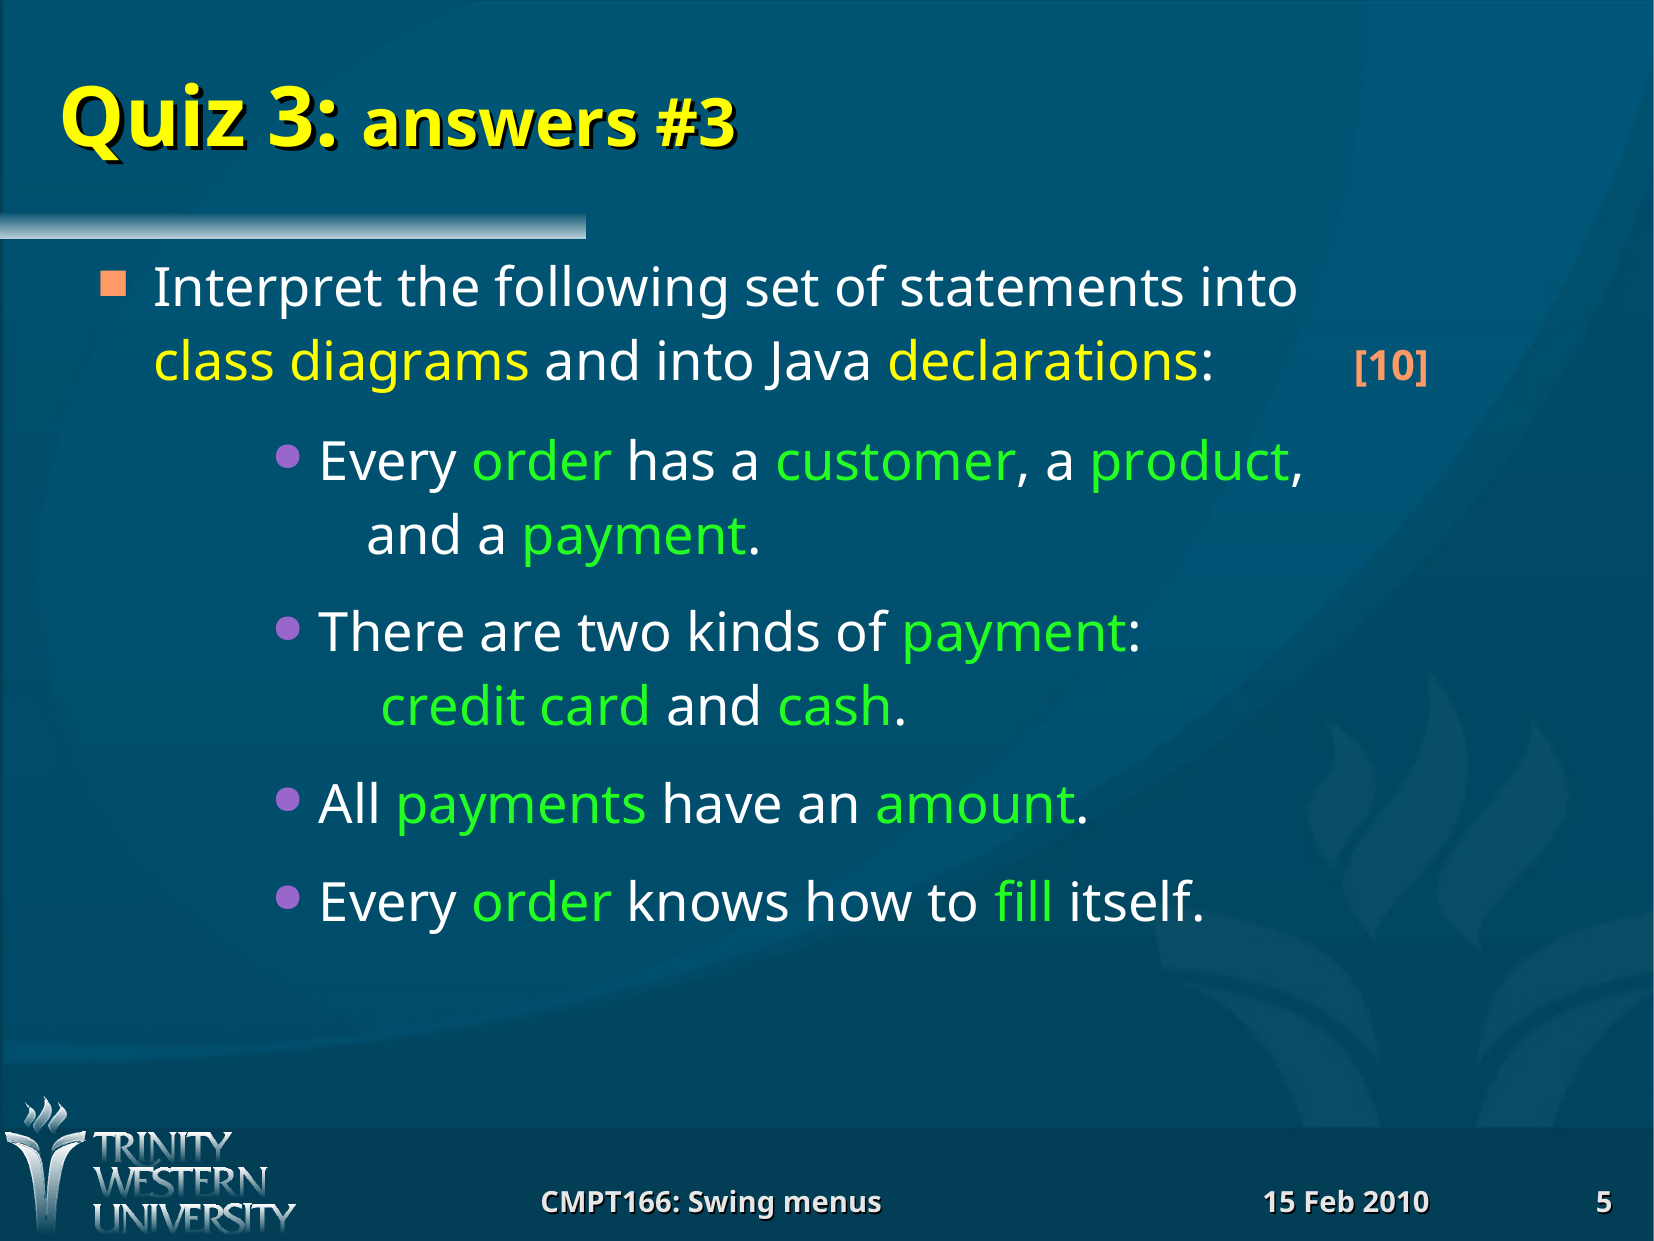

# Quiz 3: answers #3
Interpret the following set of statements into
class diagrams and into Java declarations:		[10]
Every order has a customer, a product,
and a payment.
There are two kinds of payment:
 credit card and cash.
All payments have an amount.
Every order knows how to fill itself.
CMPT166: Swing menus
15 Feb 2010
5